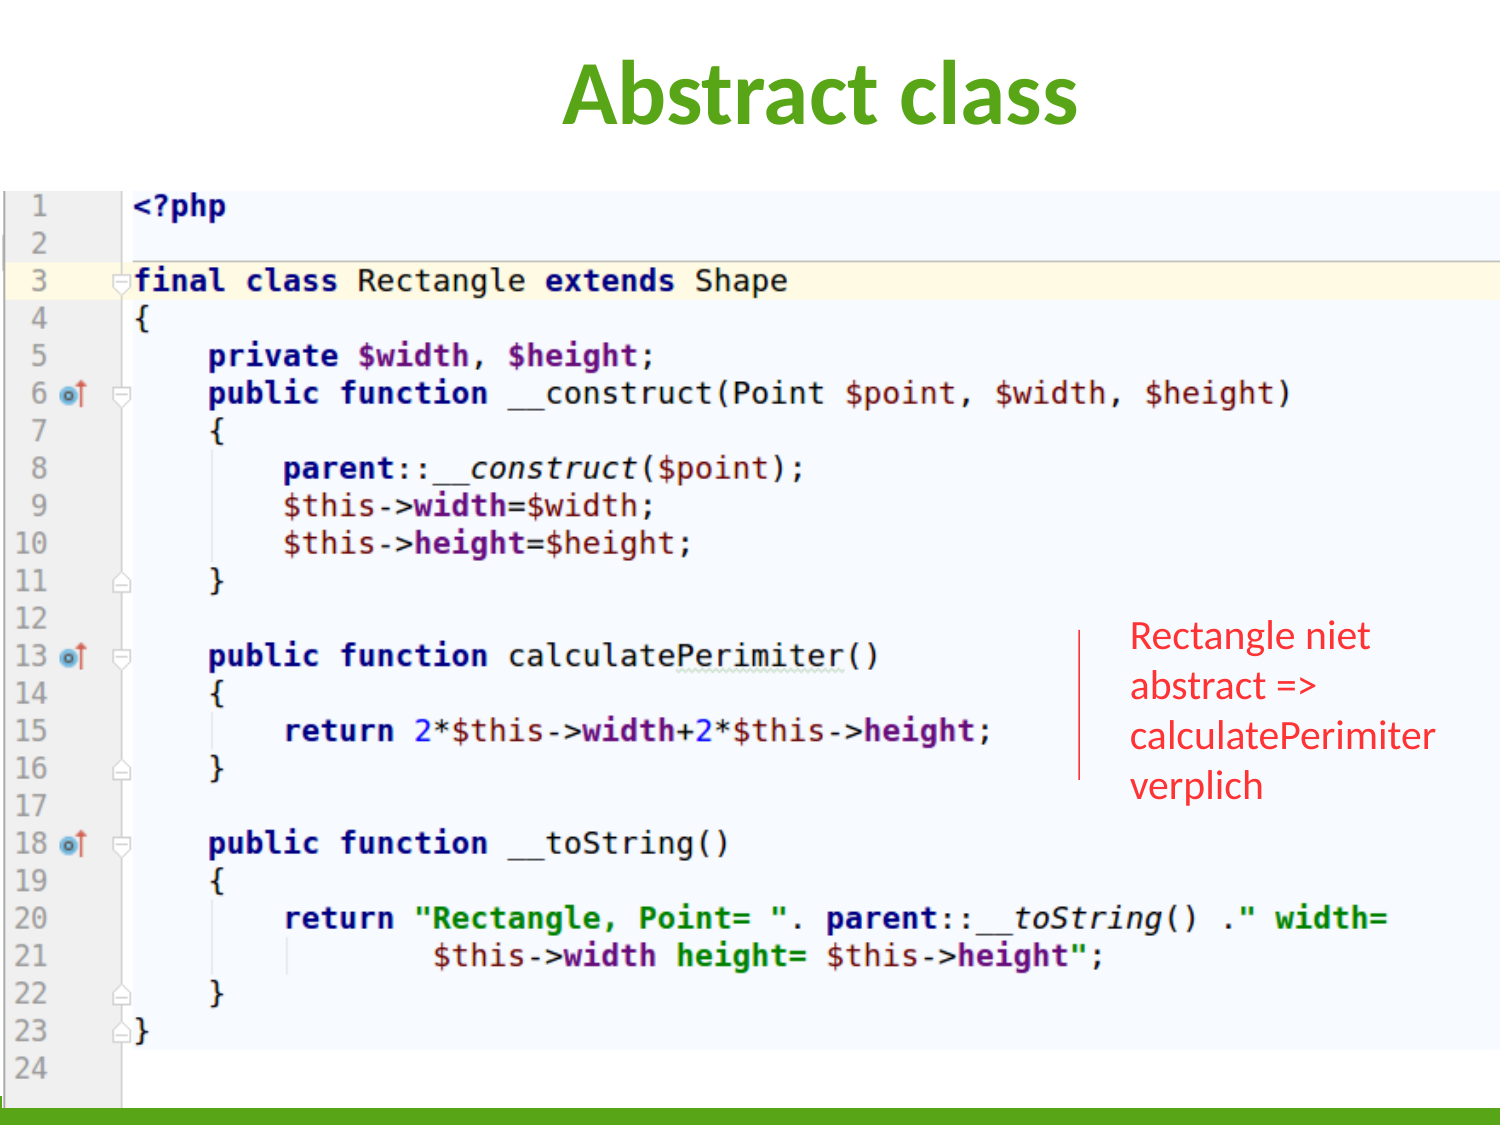

Abstract class
Rectangle niet abstract =>
calculatePerimiter
verplich